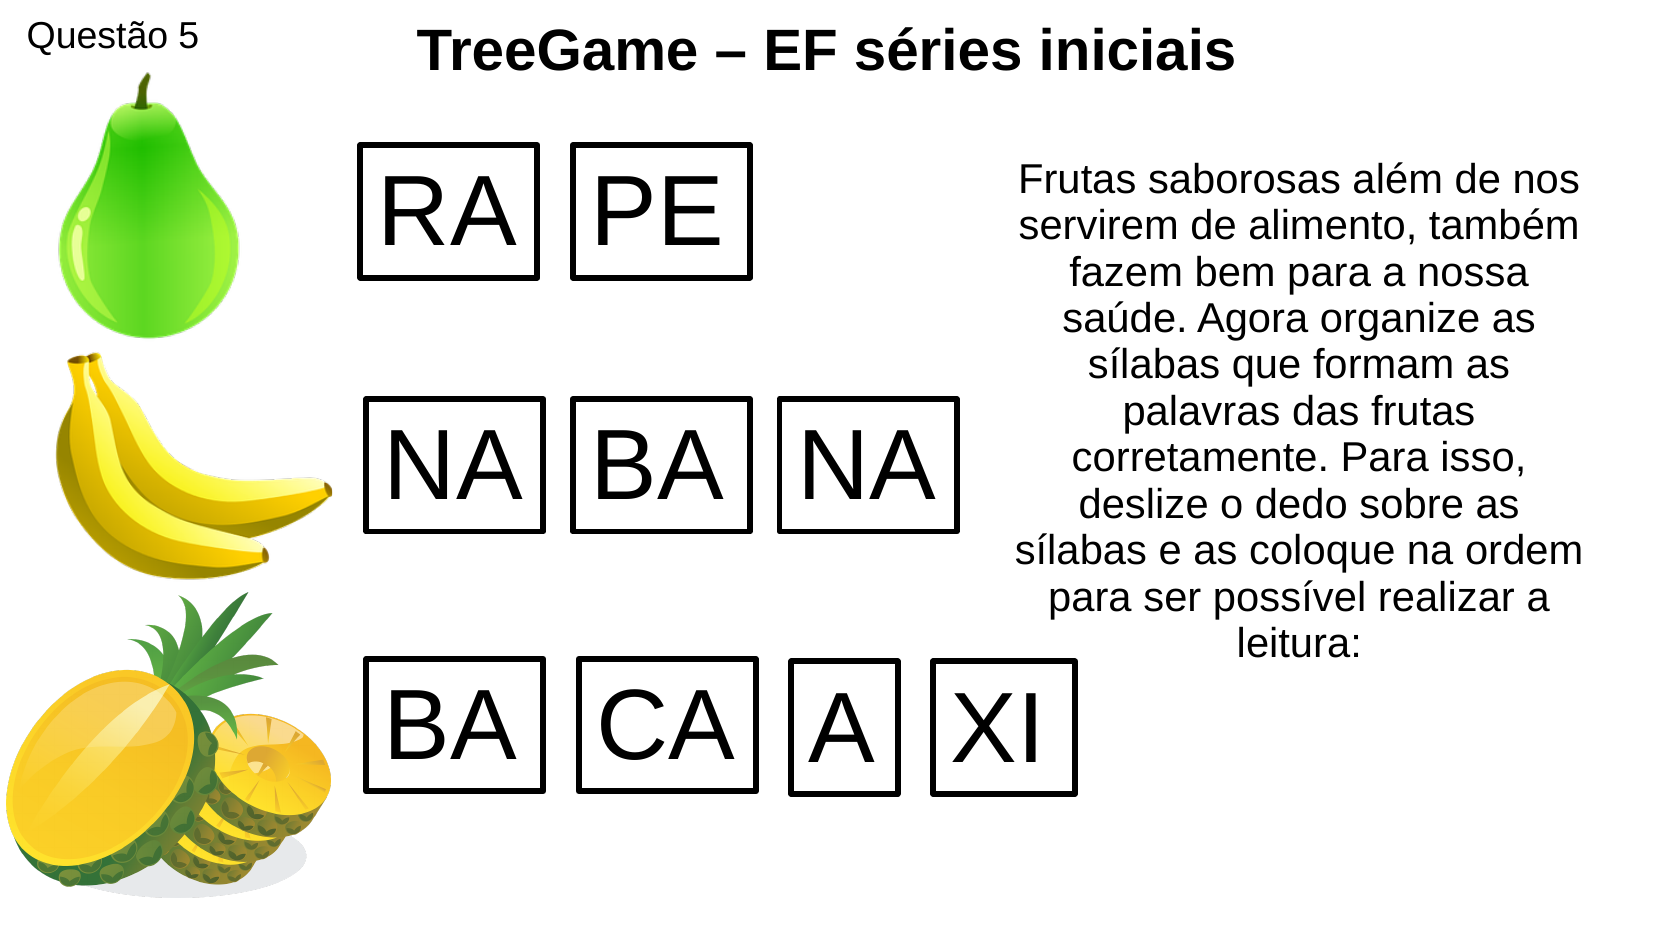

# TreeGame – EF séries iniciais
Questão 5
RA
PE
Frutas saborosas além de nos servirem de alimento, também fazem bem para a nossa saúde. Agora organize as sílabas que formam as palavras das frutas corretamente. Para isso, deslize o dedo sobre as sílabas e as coloque na ordem para ser possível realizar a leitura:
NA
BA
NA
BA
CA
A
XI